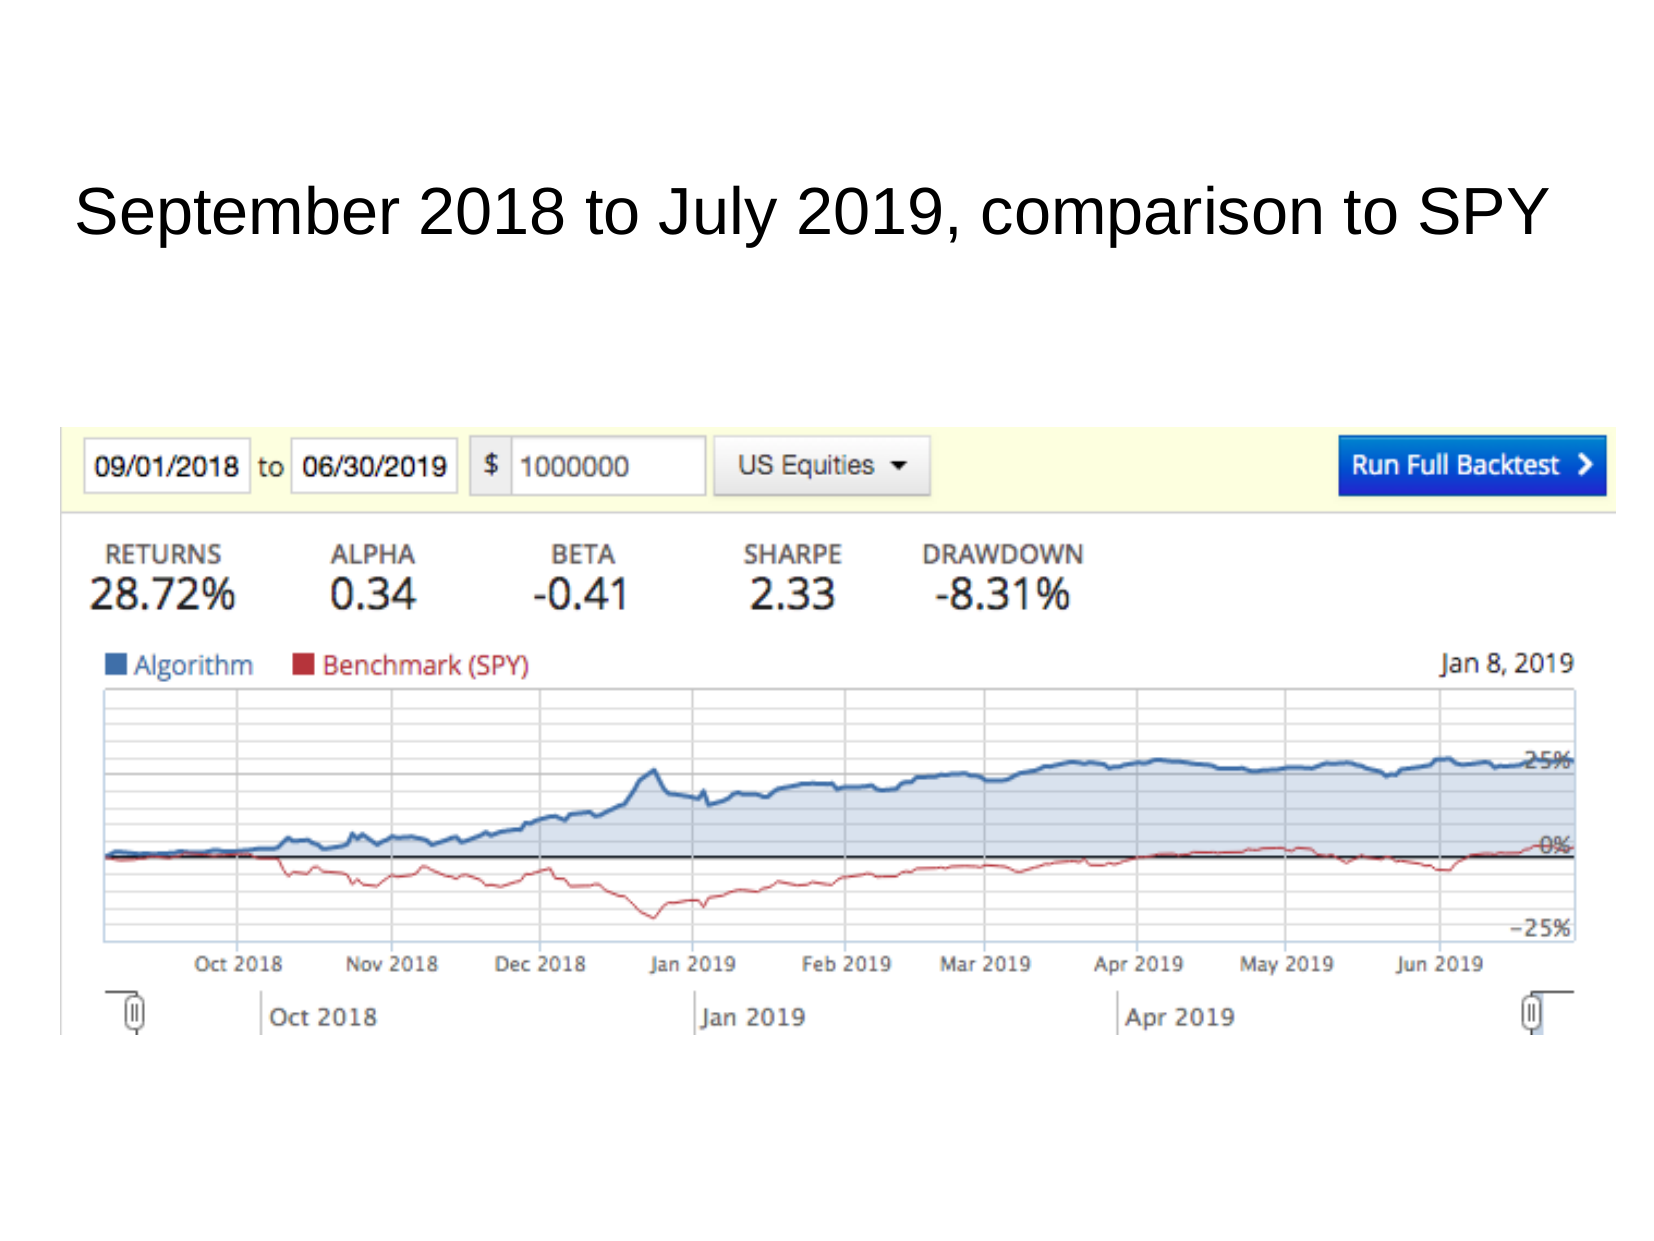

September 2018 to July 2019, comparison to SPY